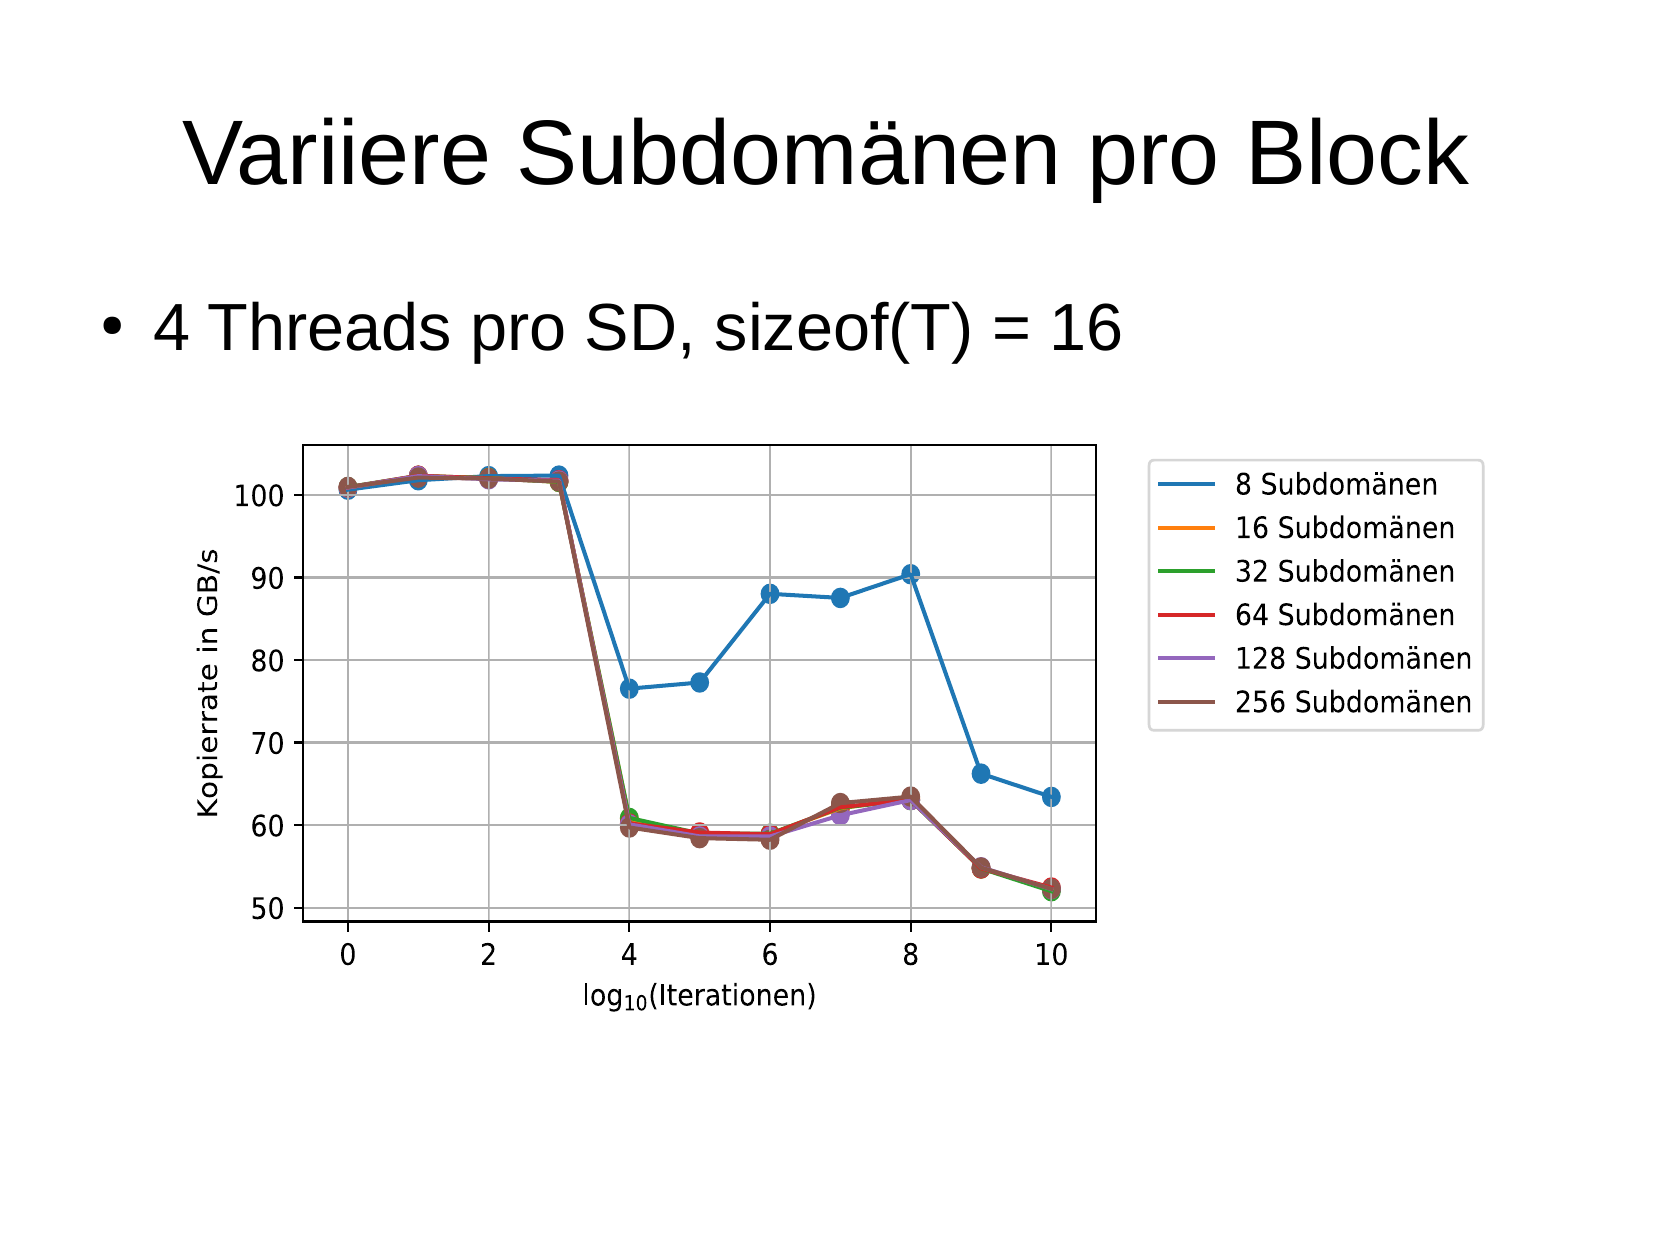

# Variiere Subdomänen pro Block
4 Threads pro SD, sizeof(T) = 16